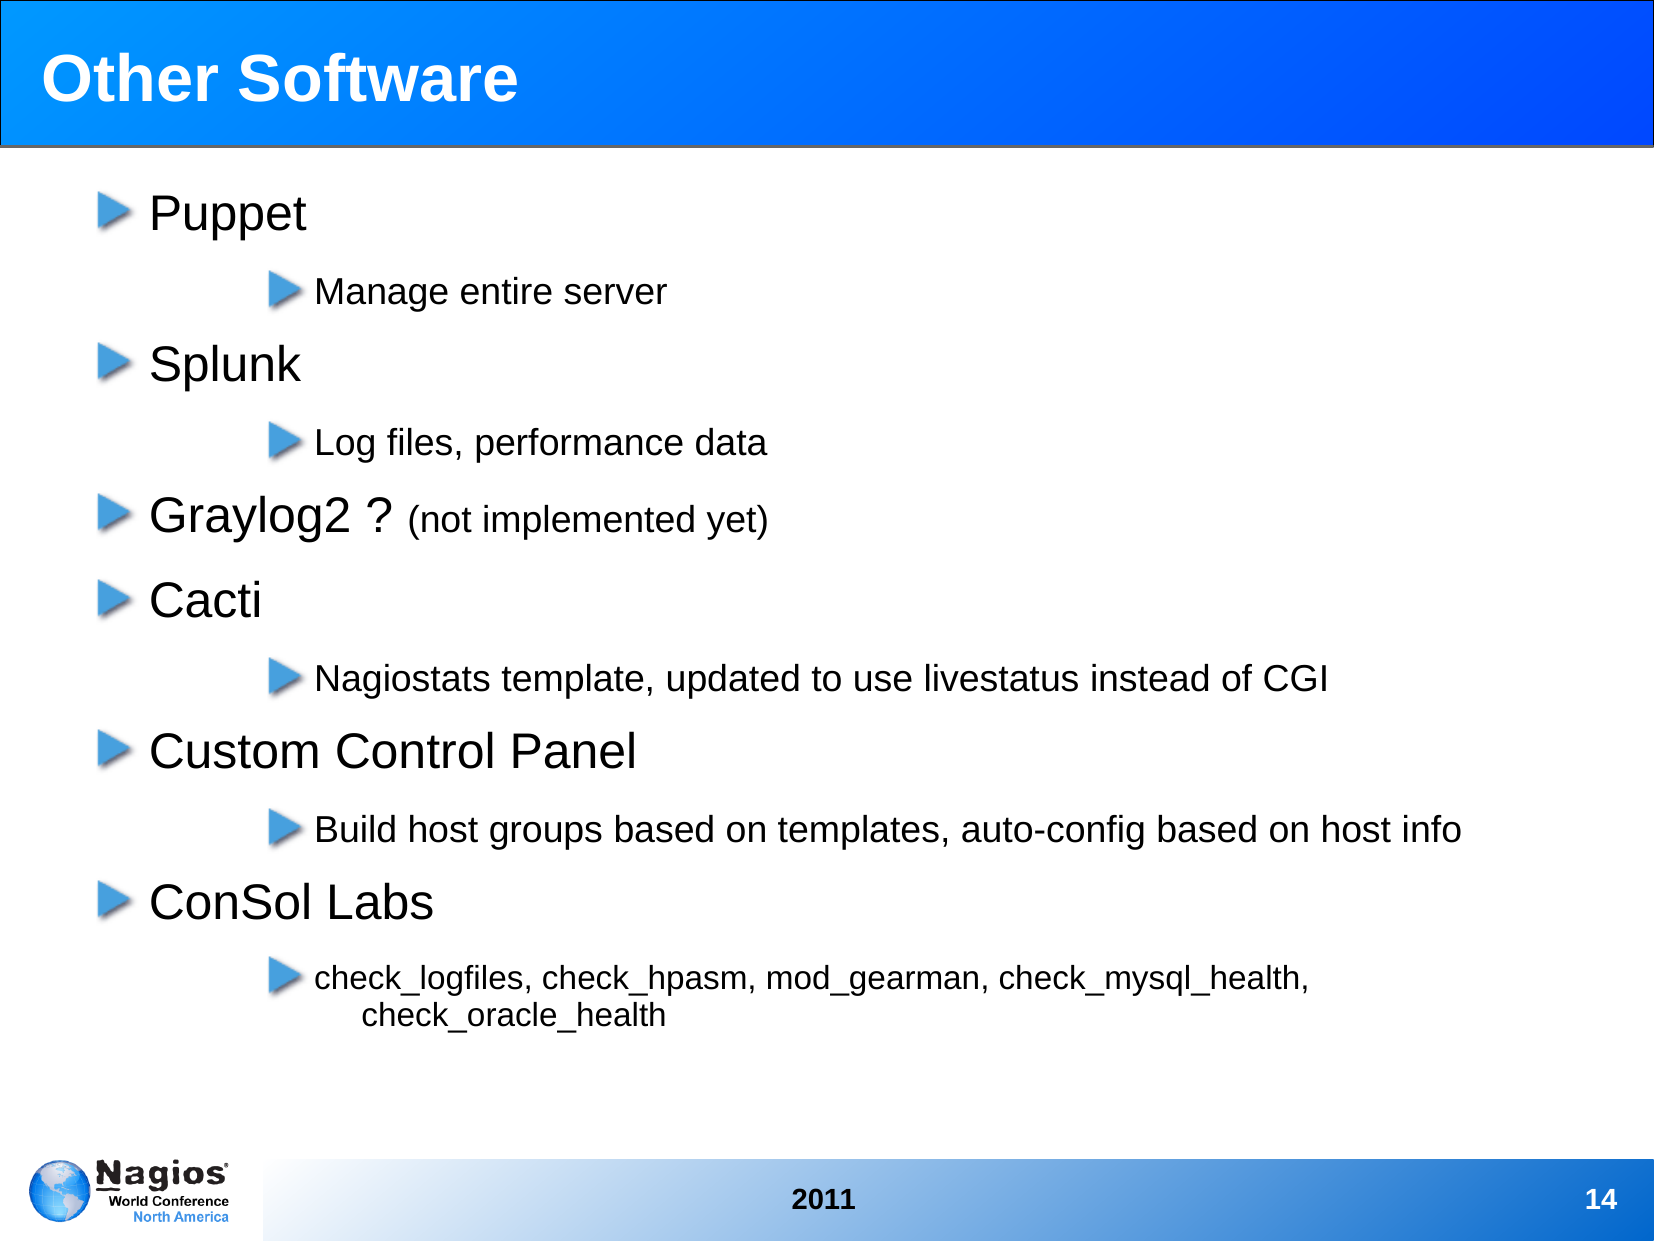

# Other Software
Puppet
Manage entire server
Splunk
Log files, performance data
Graylog2 ? (not implemented yet)
Cacti
Nagiostats template, updated to use livestatus instead of CGI
Custom Control Panel
Build host groups based on templates, auto-config based on host info
ConSol Labs
check_logfiles, check_hpasm, mod_gearman, check_mysql_health, check_oracle_health
2011
14